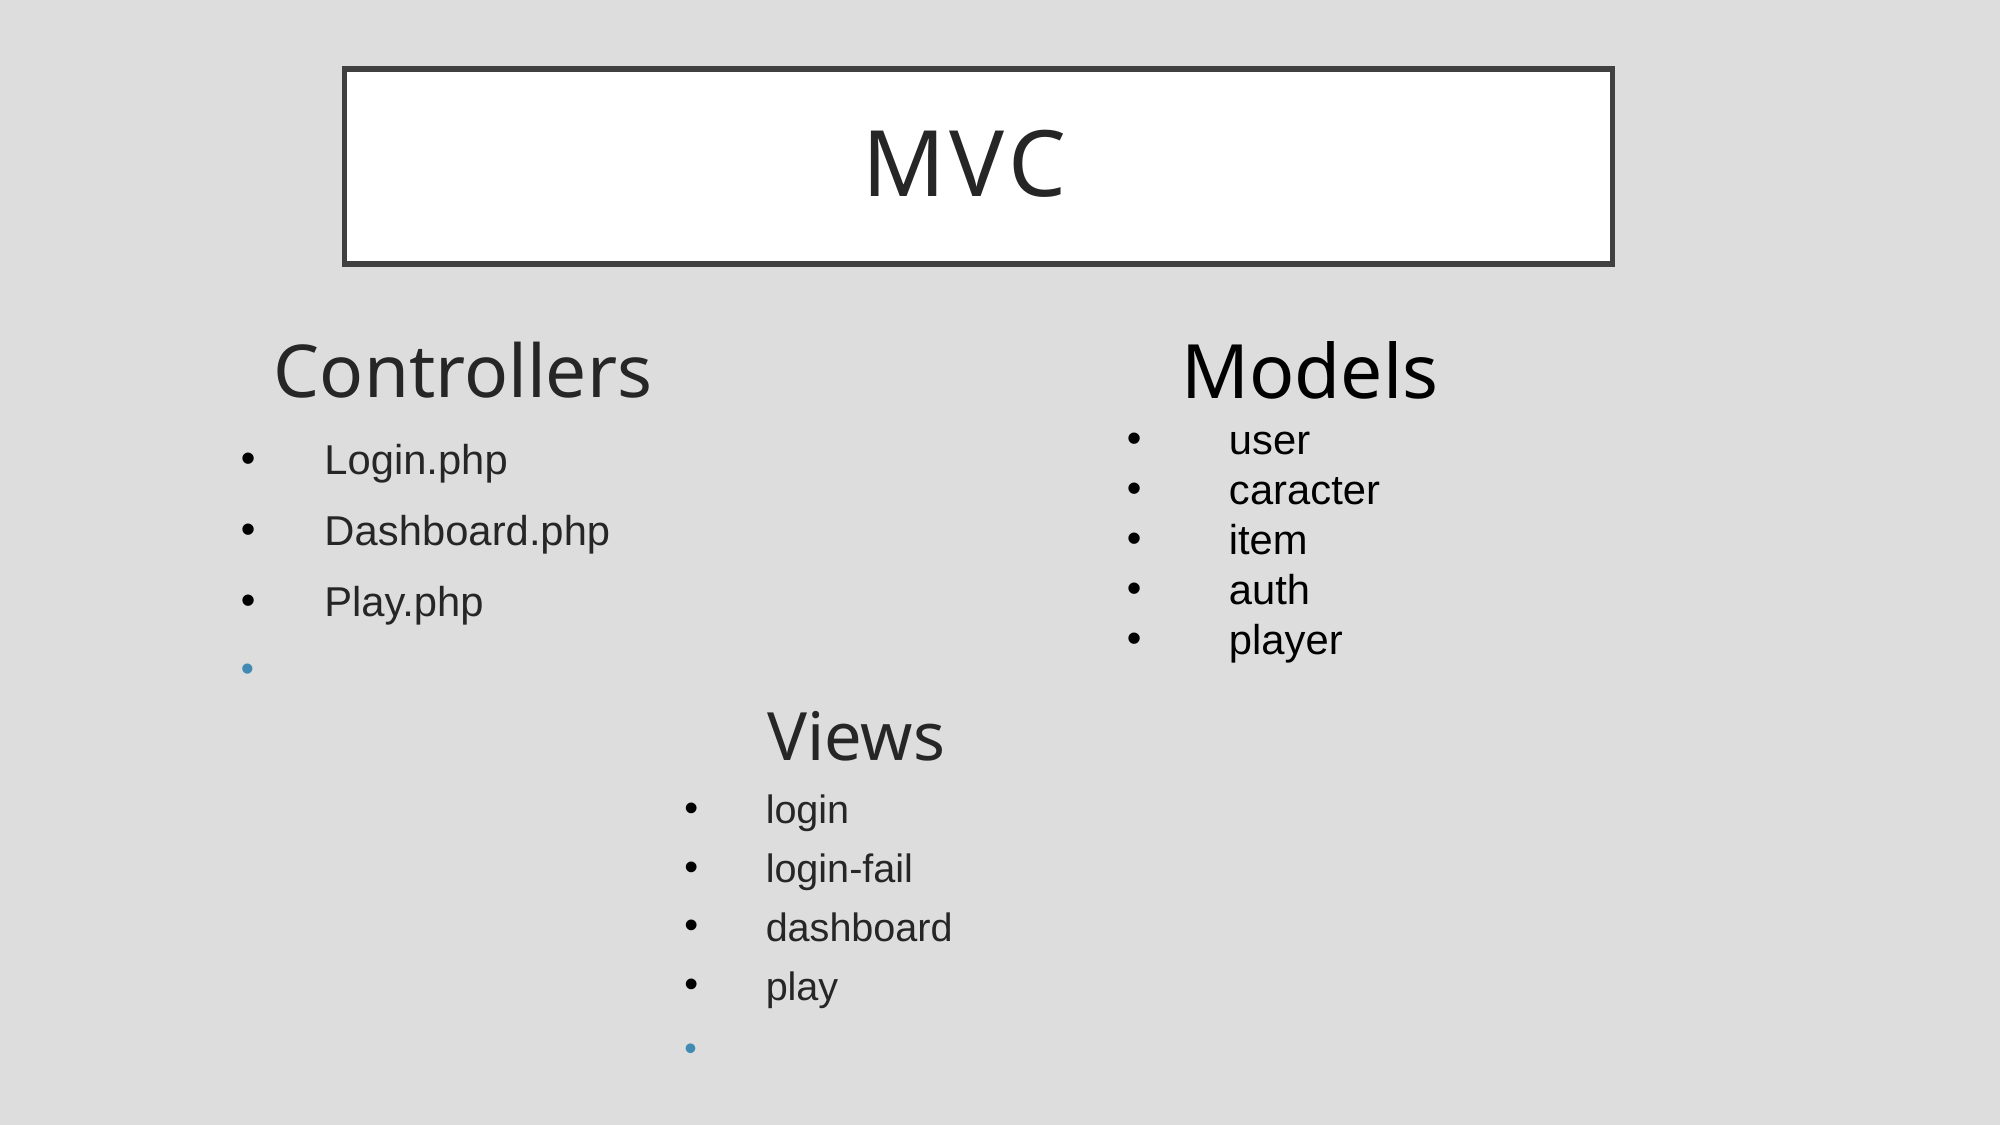

# MVC
Models
 user
 caracter
 item
 auth
 player
Controllers
 Login.php
 Dashboard.php
 Play.php
Views
 login
 login-fail
 dashboard
 play